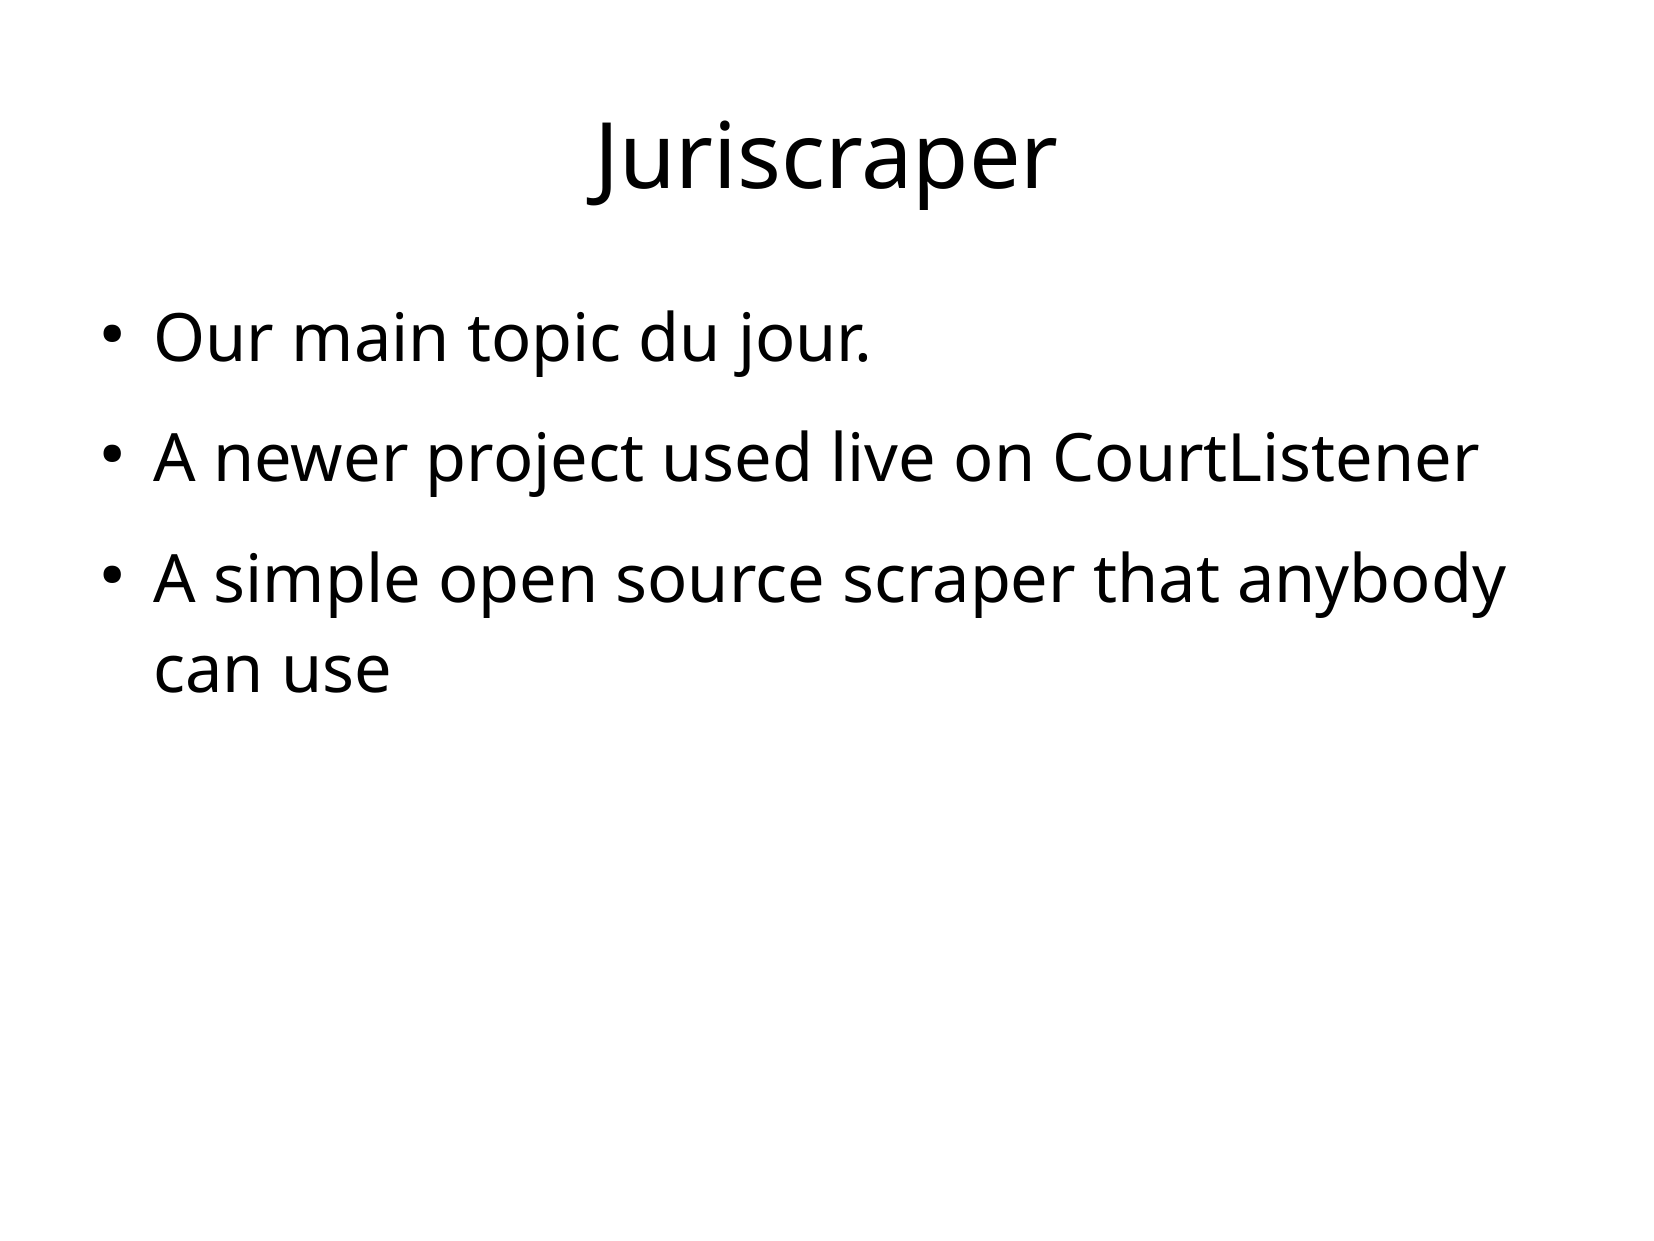

# Juriscraper
Our main topic du jour.
A newer project used live on CourtListener
A simple open source scraper that anybody can use